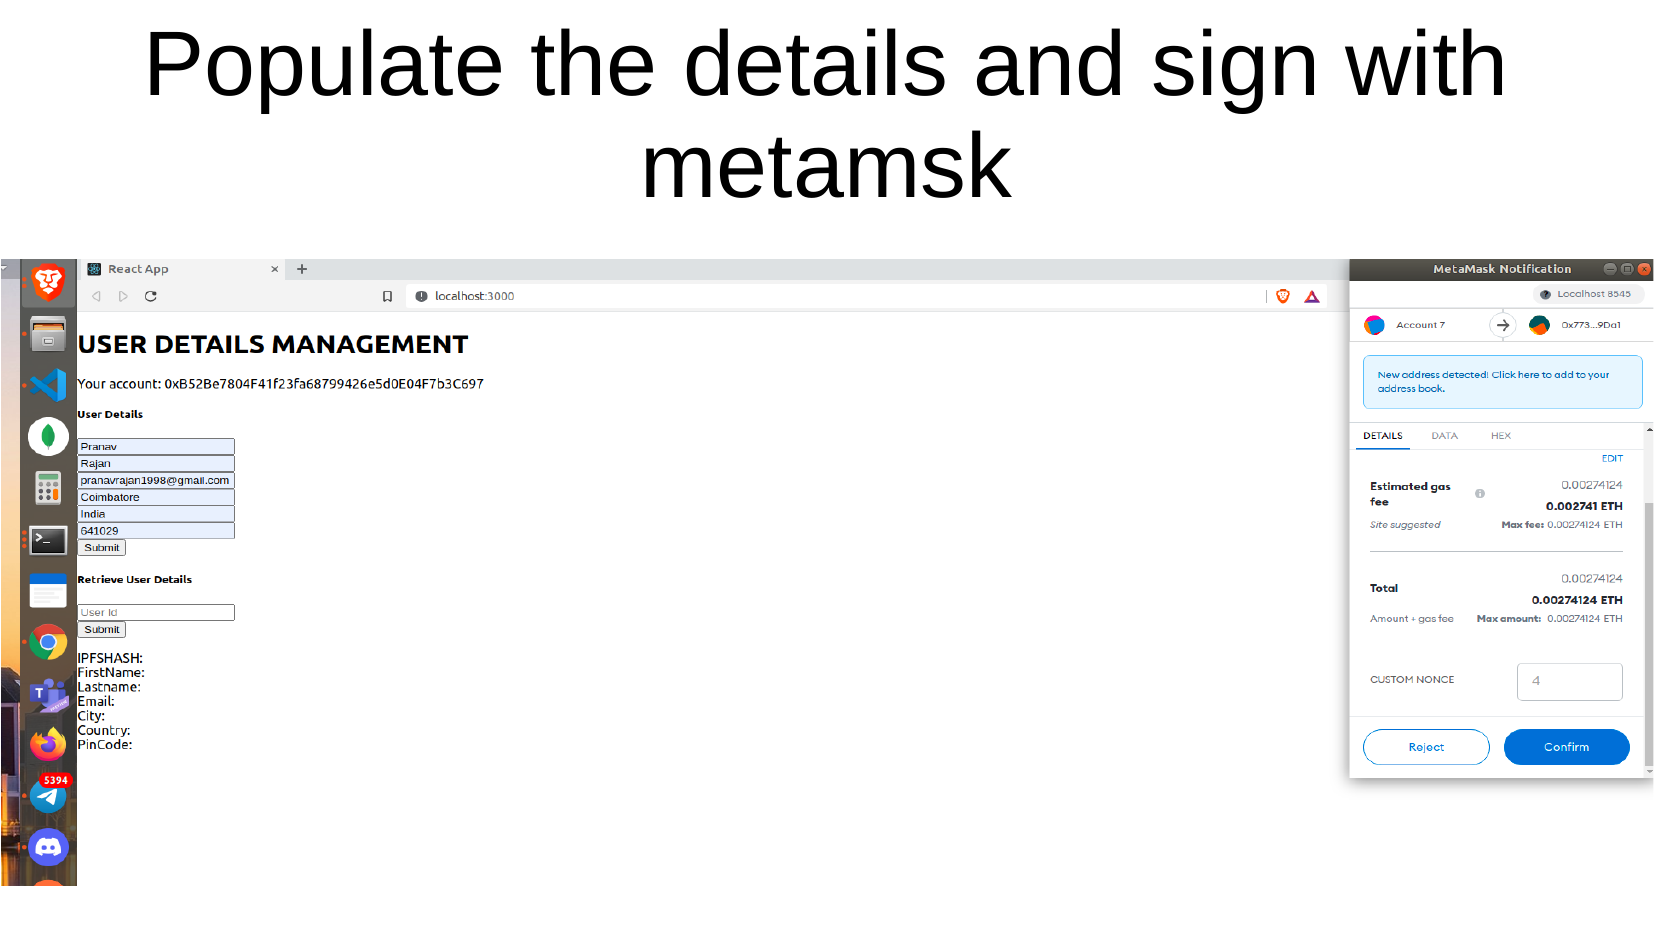

# Populate the details and sign with metamsk